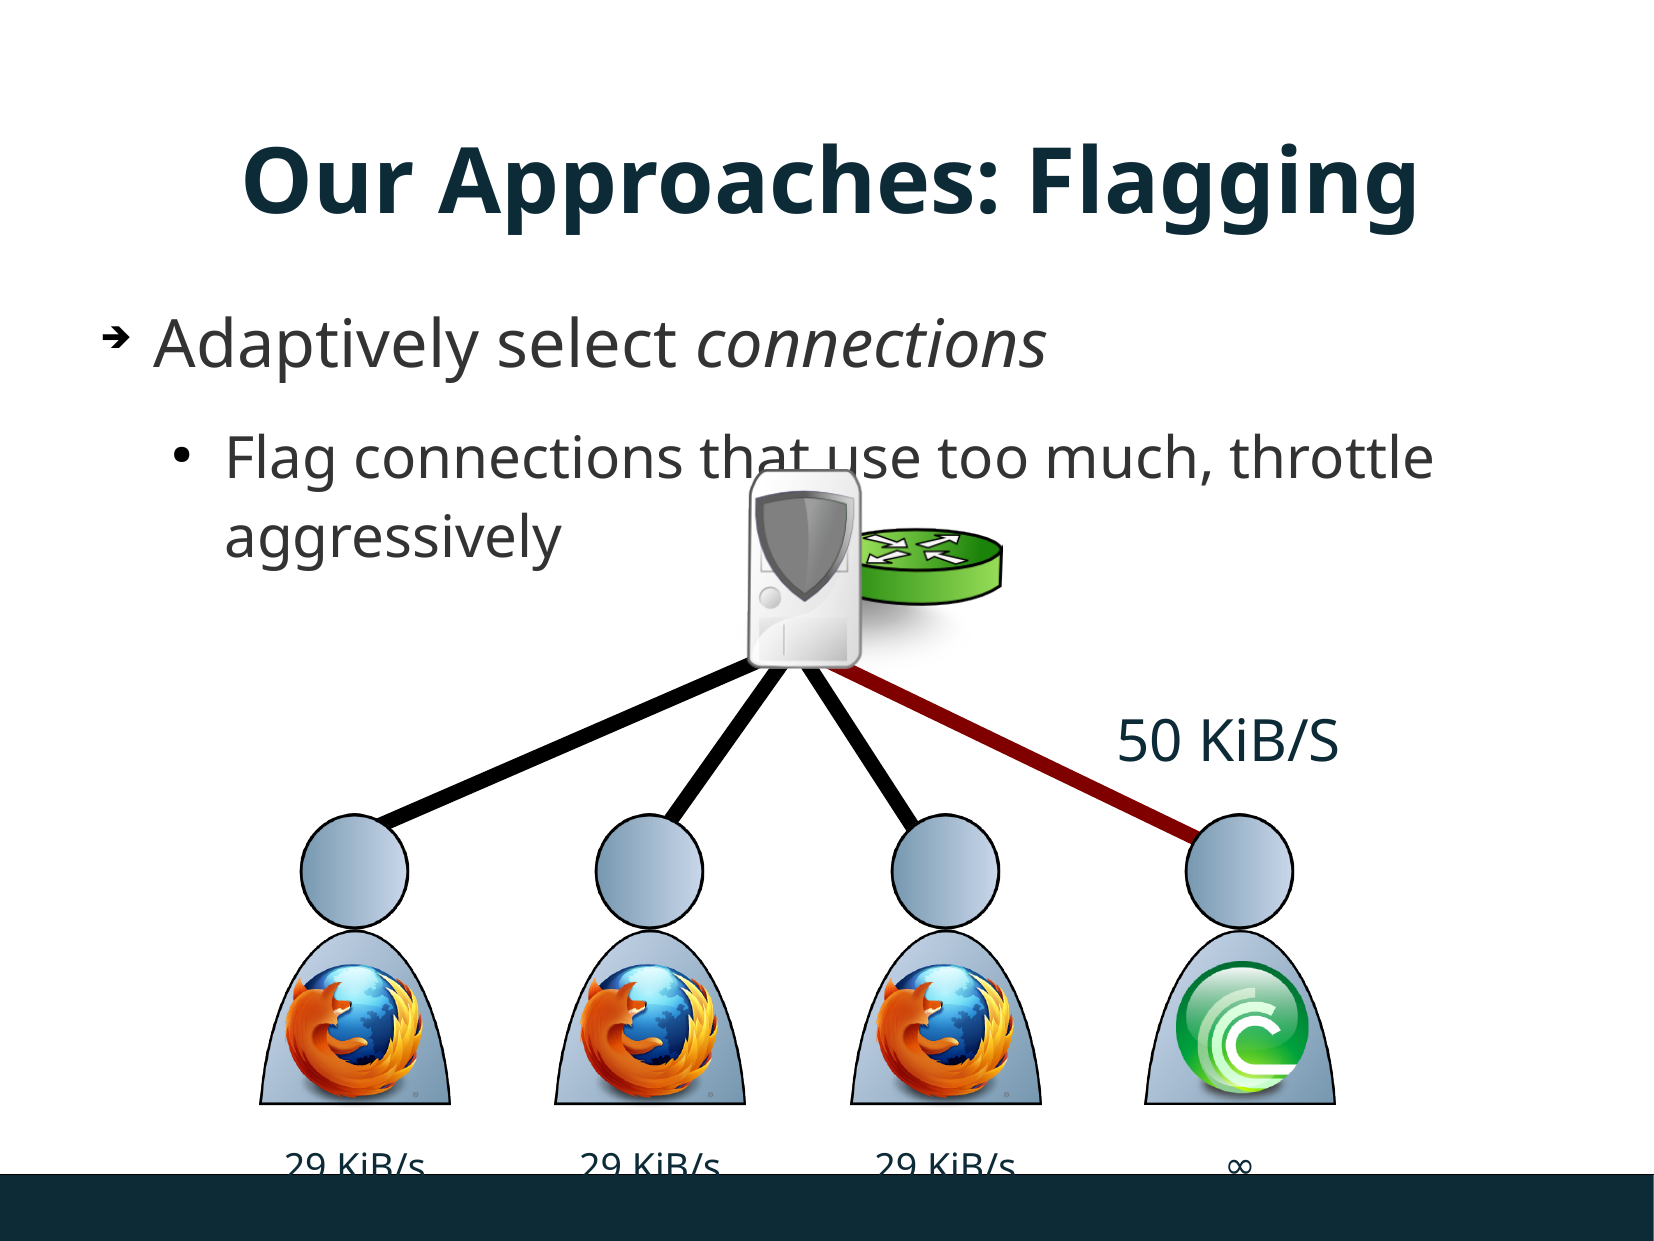

# Our Approaches: Flagging
Adaptively select connections
Flag connections that use too much, throttle aggressively
50 KiB/S
29 KiB/s
29 KiB/s
29 KiB/s
∞